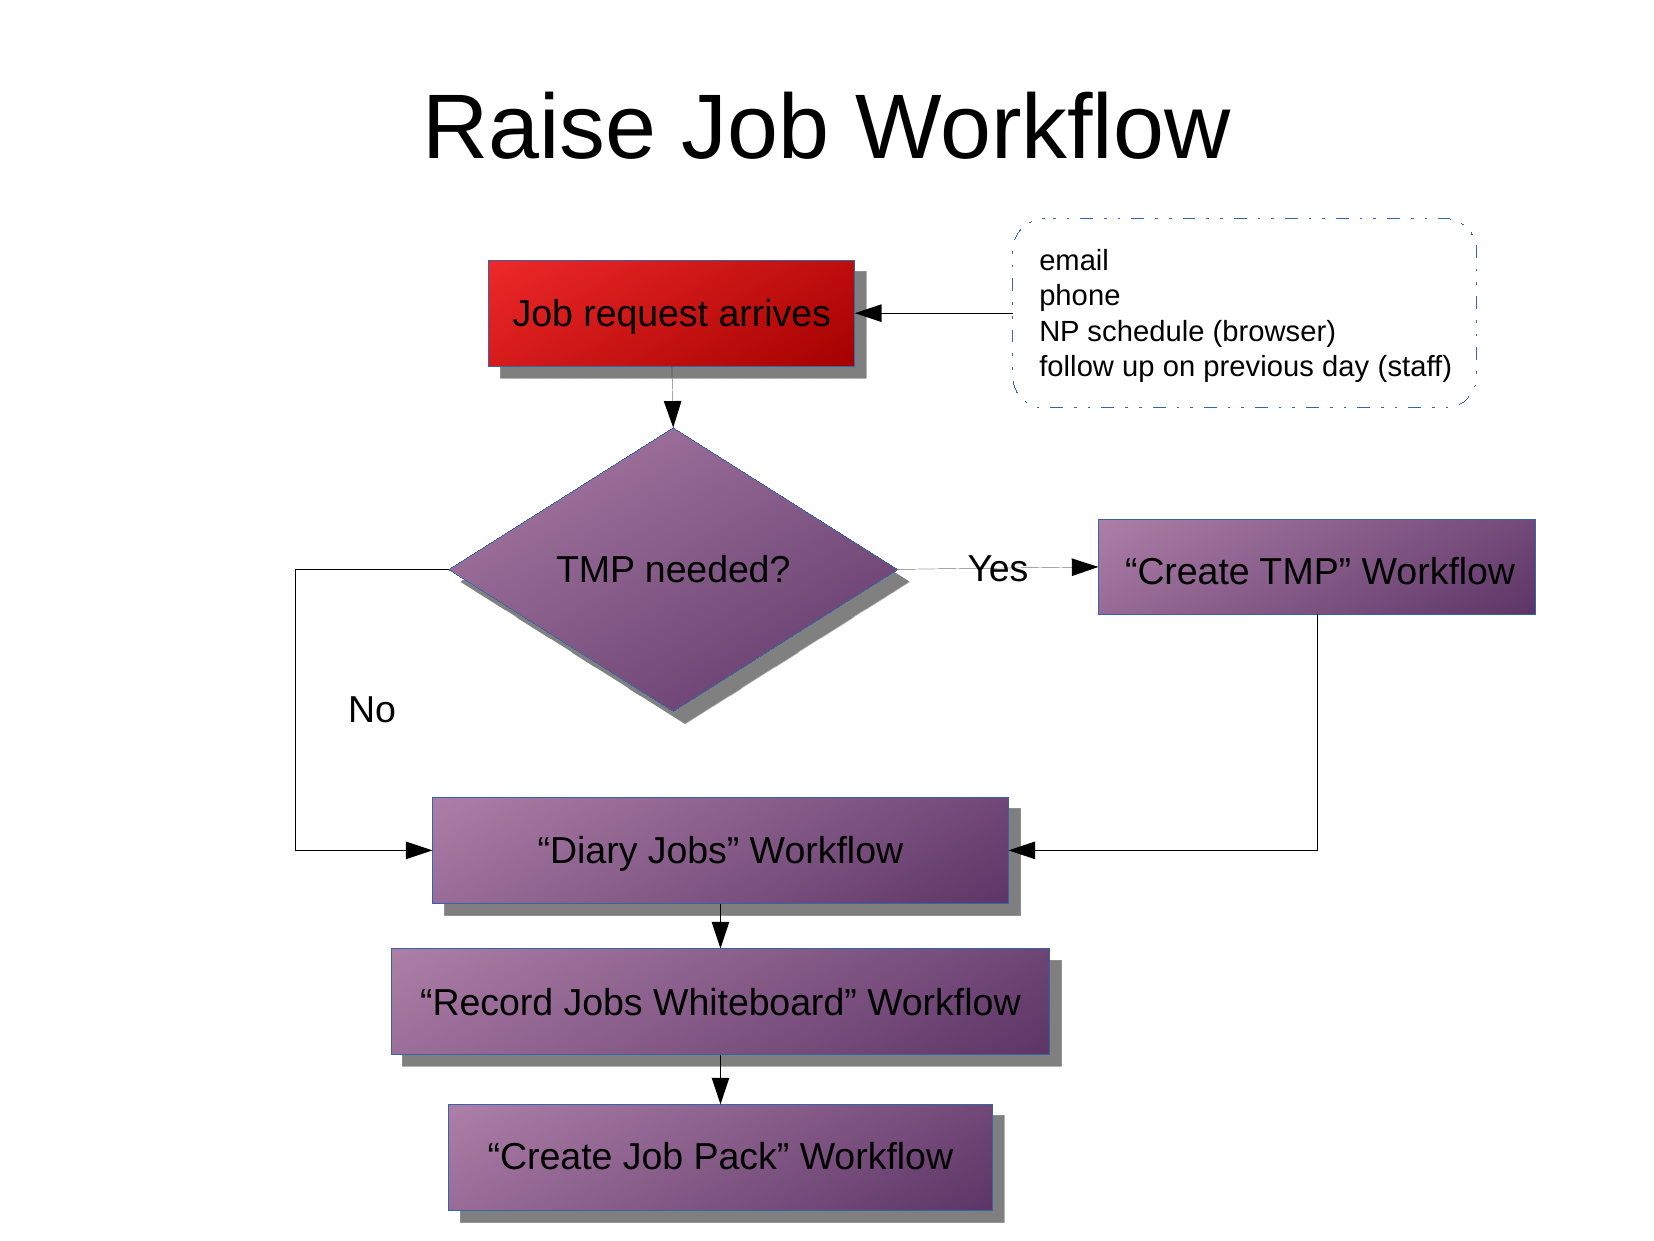

# Raise Job Workflow
email
phone
Job request arrives
NP schedule (browser)
follow up on previous day (staff)
TMP needed?
“Create TMP” Workflow
“Diary Jobs” Workflow
“Record Jobs Whiteboard” Workflow
“Create Job Pack” Workflow